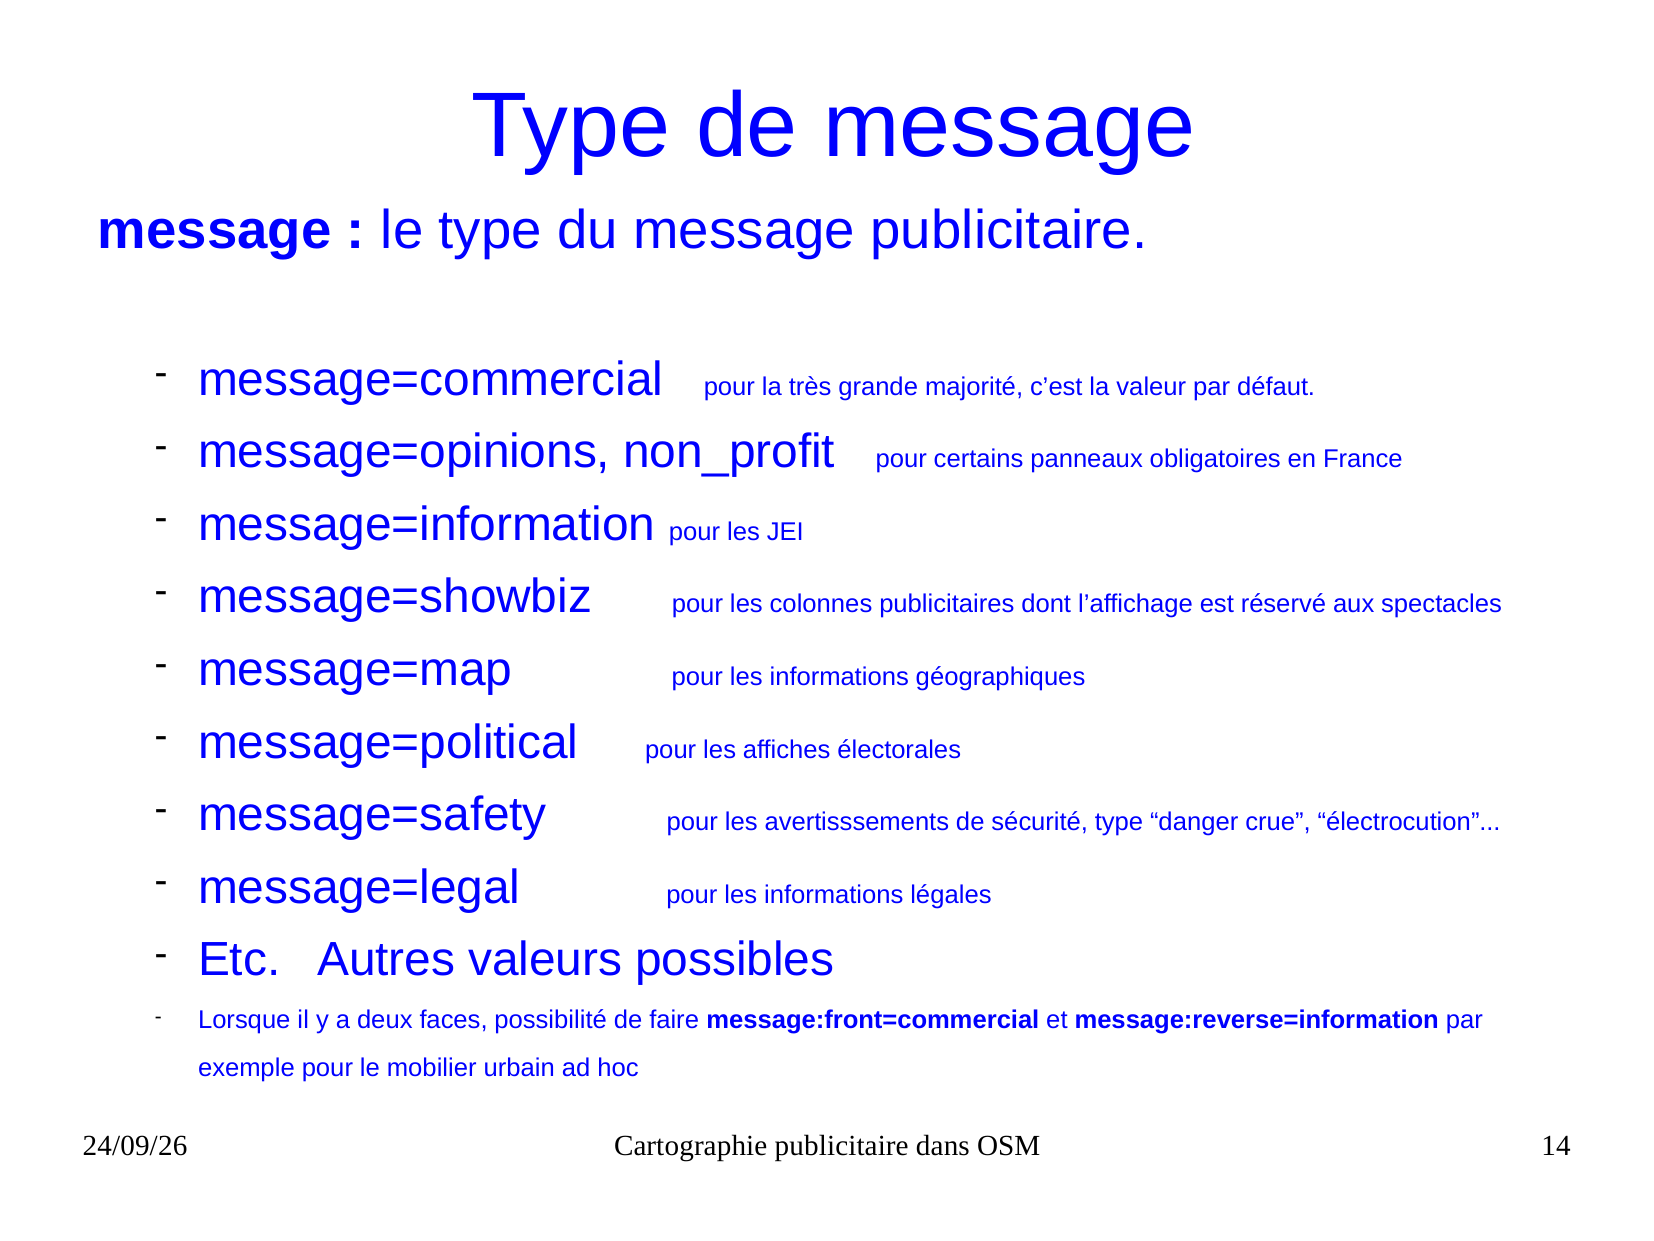

# Type de message
message : le type du message publicitaire.
message=commercial pour la très grande majorité, c’est la valeur par défaut.
message=opinions, non_profit pour certains panneaux obligatoires en France
message=information pour les JEI
message=showbiz pour les colonnes publicitaires dont l’affichage est réservé aux spectacles
message=map pour les informations géographiques
message=political pour les affiches électorales
message=safety pour les avertisssements de sécurité, type “danger crue”, “électrocution”...
message=legal pour les informations légales
Etc. Autres valeurs possibles
Lorsque il y a deux faces, possibilité de faire message:front=commercial et message:reverse=information par exemple pour le mobilier urbain ad hoc
Cartographie publicitaire dans OSM
14